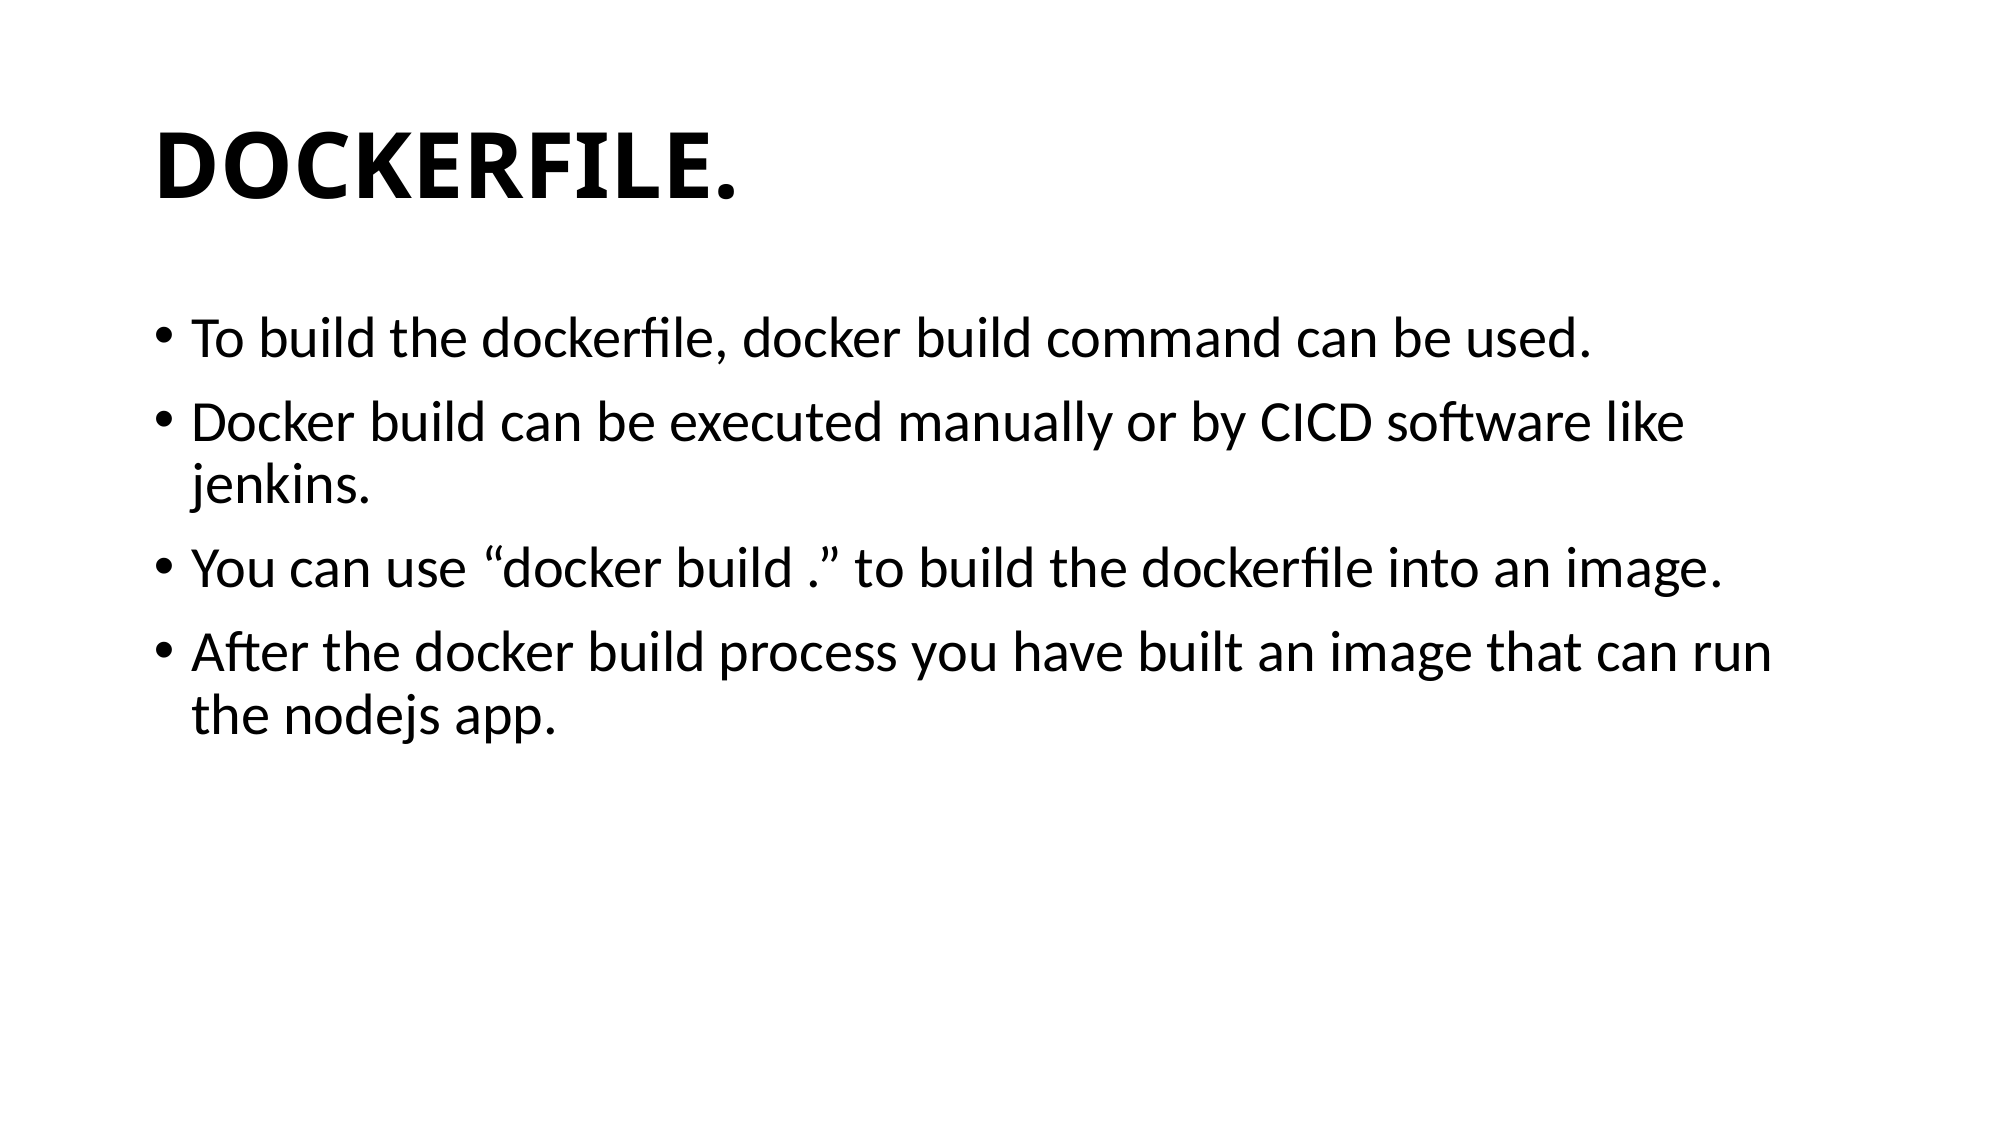

# DOCKERFILE.
To build the dockerfile, docker build command can be used.
Docker build can be executed manually or by CICD software like jenkins.
You can use “docker build .” to build the dockerfile into an image.
After the docker build process you have built an image that can run the nodejs app.